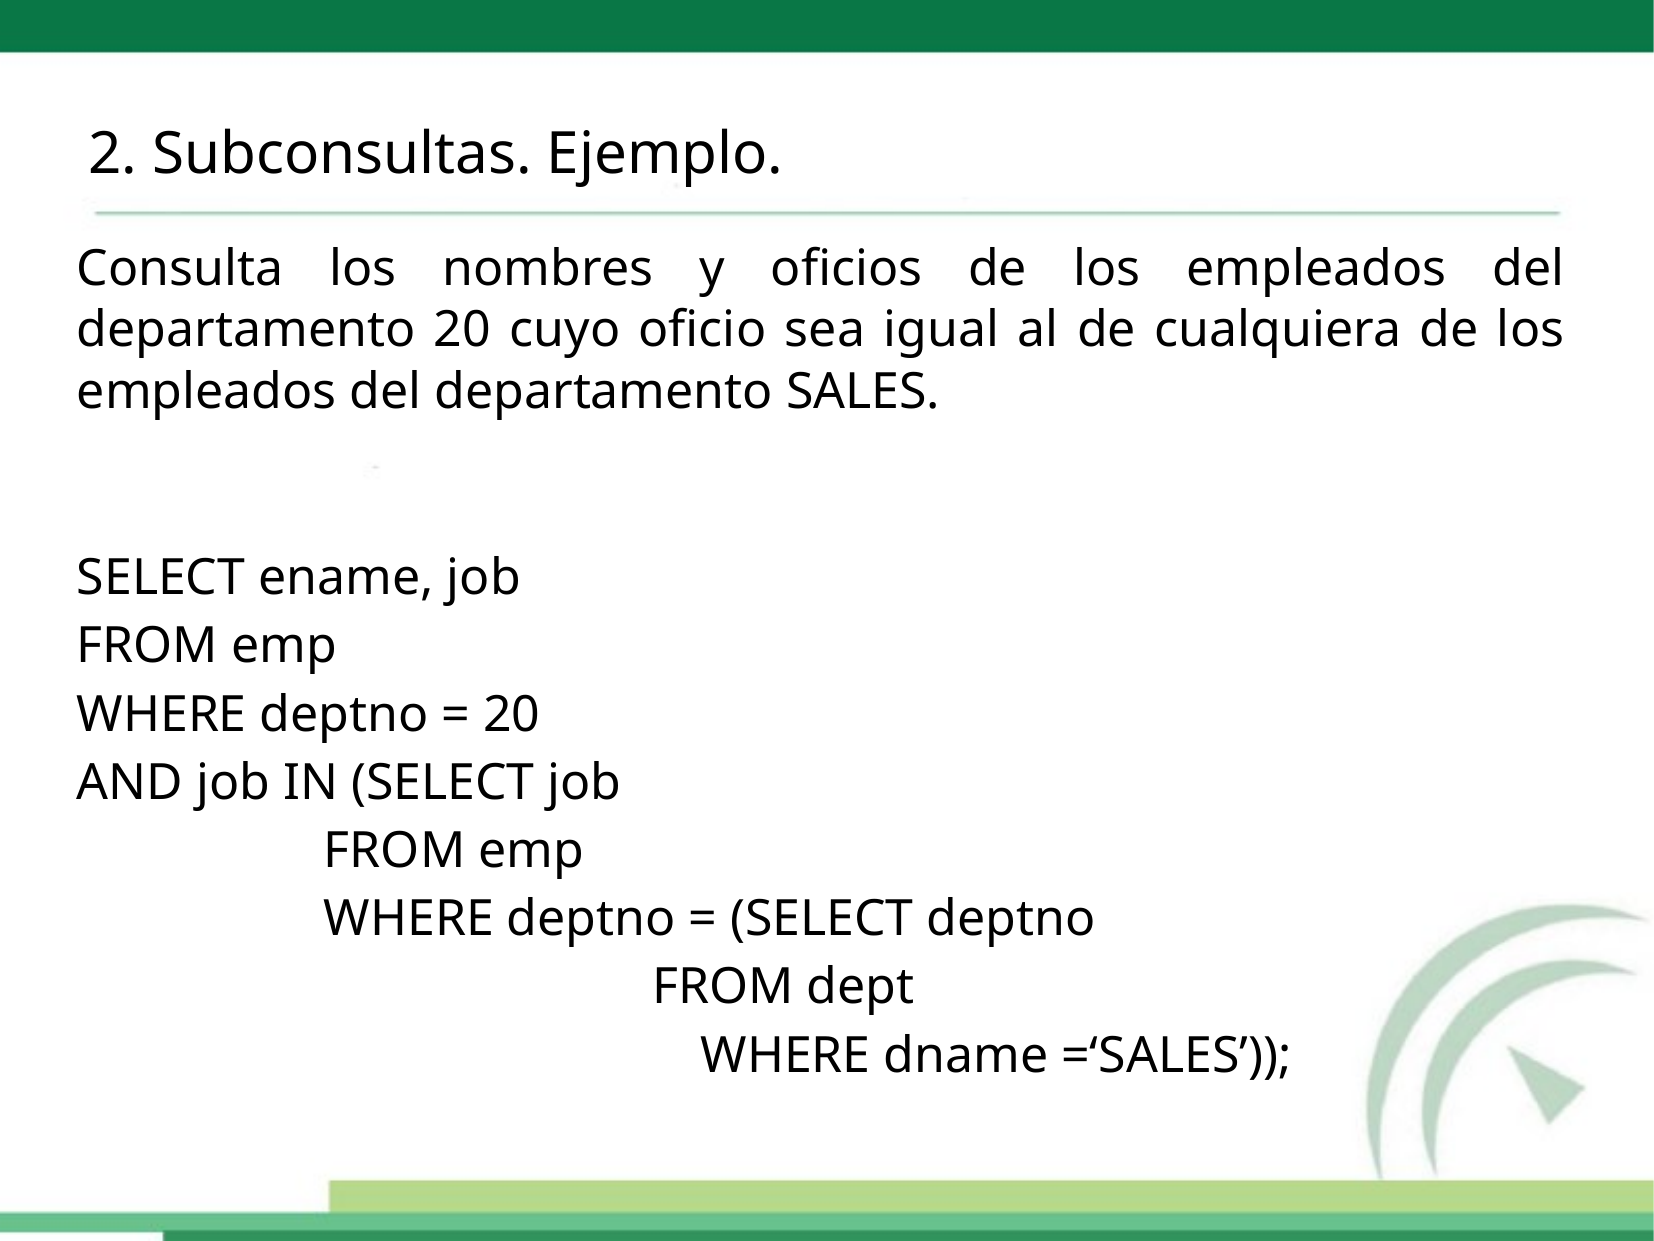

# 2. Subconsultas. Ejemplo.
Consulta los nombres y oficios de los empleados del departamento 20 cuyo oficio sea igual al de cualquiera de los empleados del departamento SALES.
SELECT ename, job
FROM emp
WHERE deptno = 20
AND job IN (SELECT job
 FROM emp
 WHERE deptno = (SELECT deptno 				 		 FROM dept
 WHERE dname =‘SALES’));